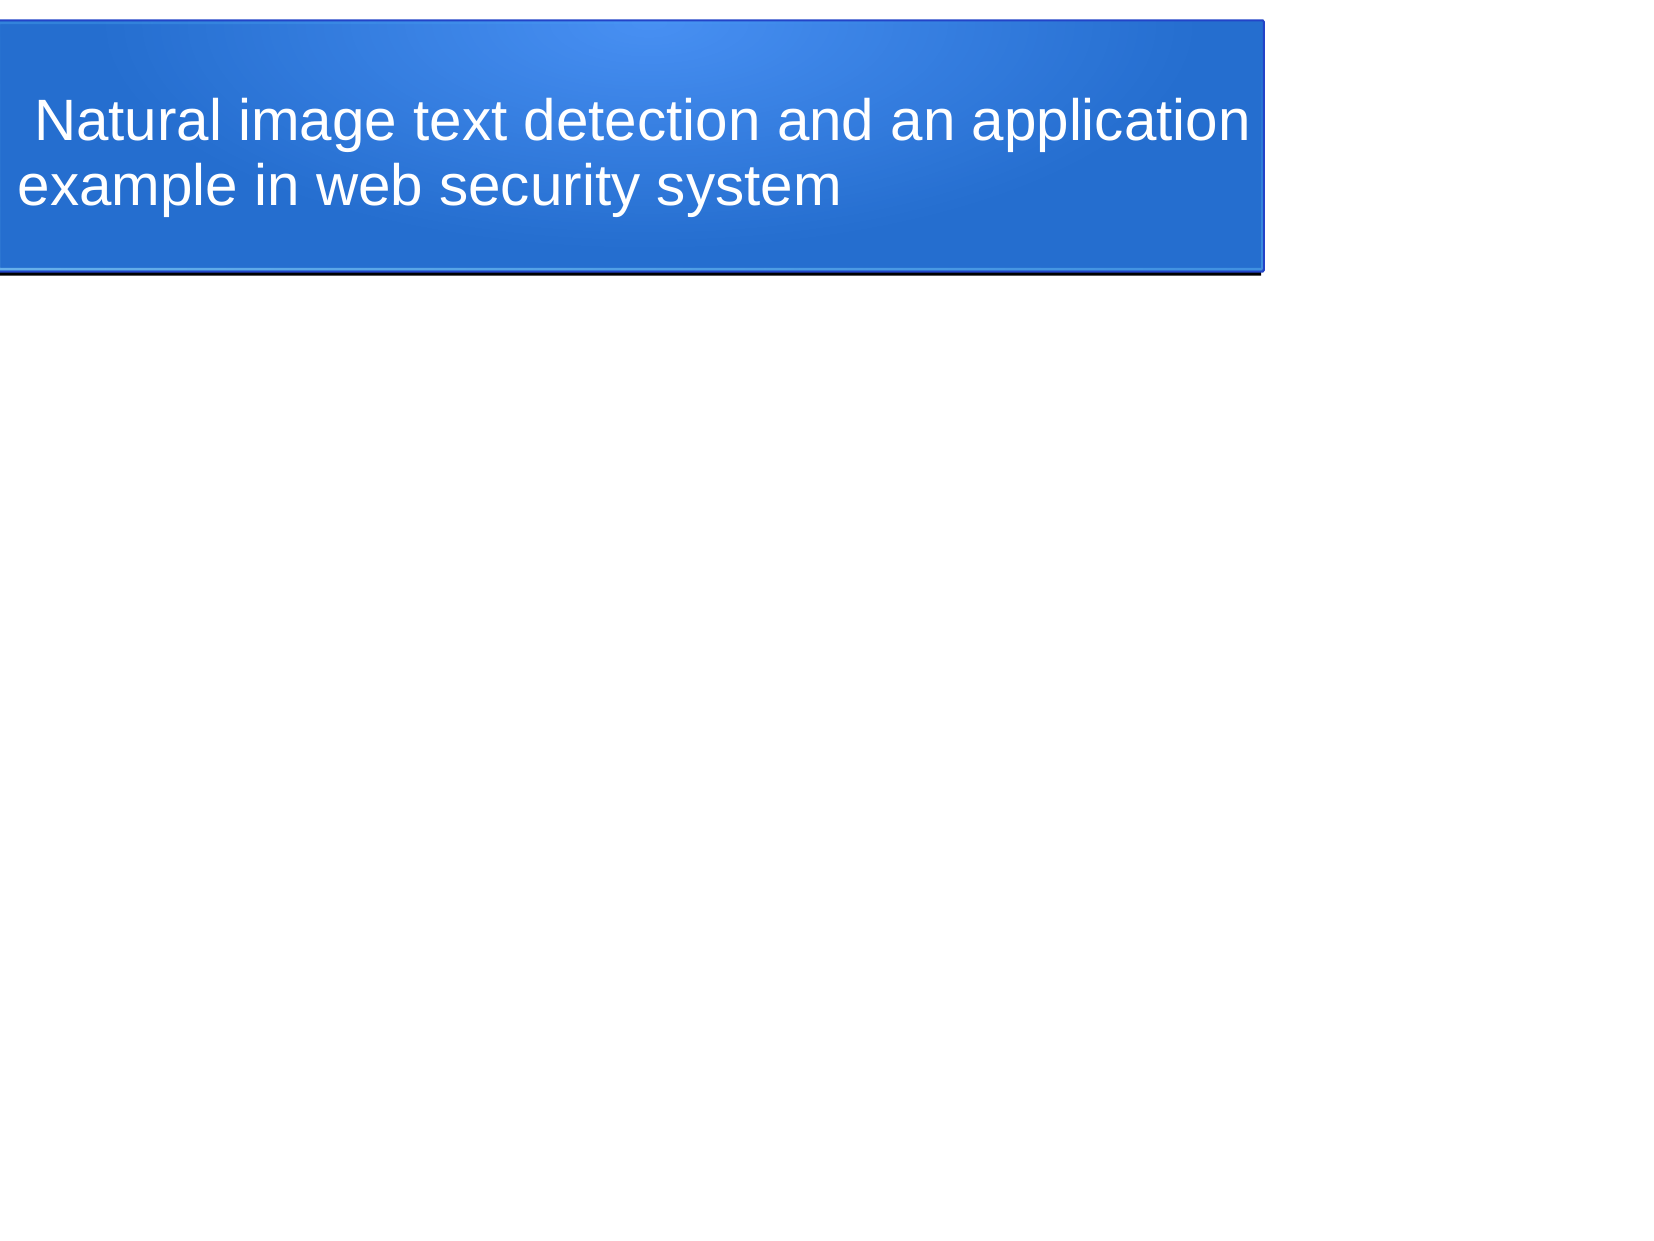

# Natural image text detection and an application example in web security system